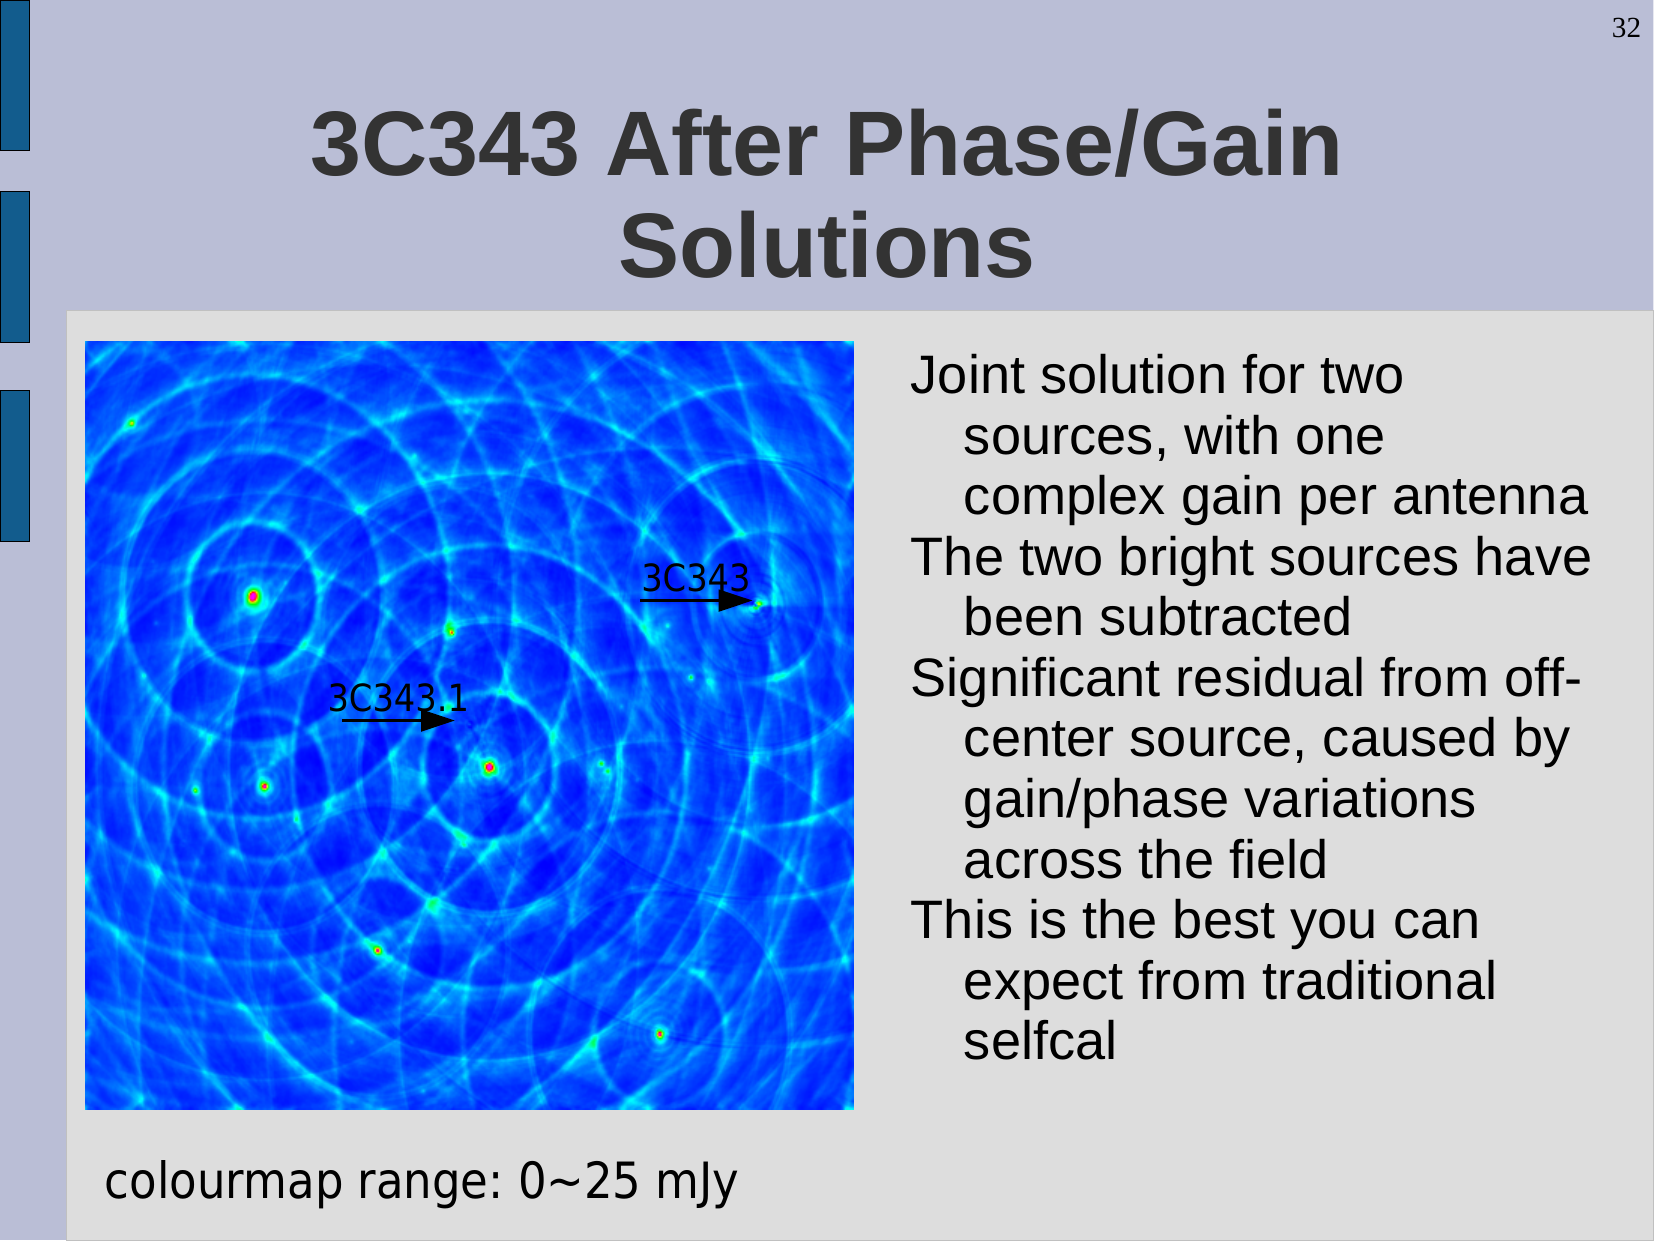

32
# 3C343 After Phase/Gain Solutions
Joint solution for two sources, with one complex gain per antenna
The two bright sources have been subtracted
Significant residual from off-center source, caused by gain/phase variations across the field
This is the best you can expect from traditional selfcal
3C343
3C343.1
colourmap range: 0~25 mJy